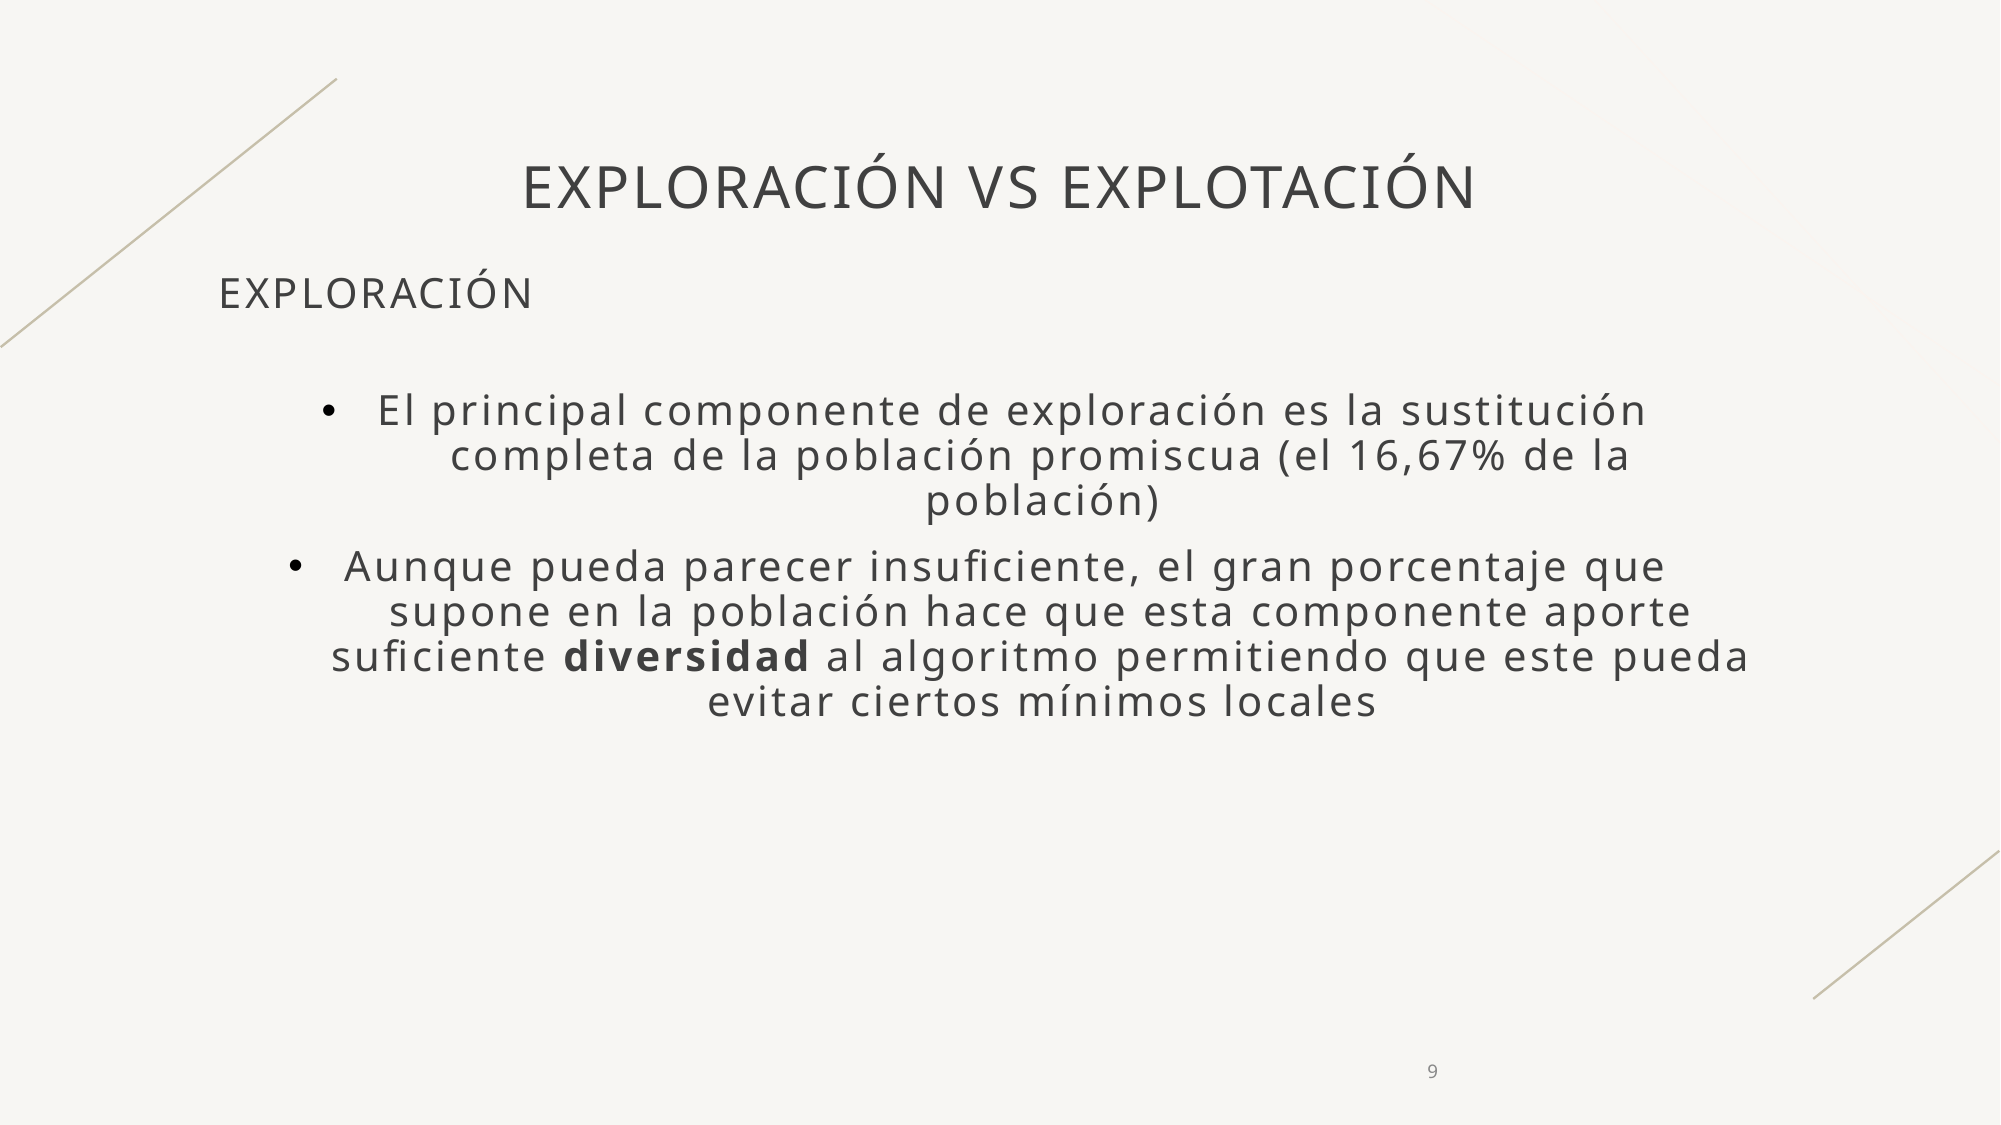

# Exploración vs explotación
EXPLORACIÓN
El principal componente de exploración es la sustitución completa de la población promiscua (el 16,67% de la población)
Aunque pueda parecer insuficiente, el gran porcentaje que supone en la población hace que esta componente aporte suficiente diversidad al algoritmo permitiendo que este pueda evitar ciertos mínimos locales